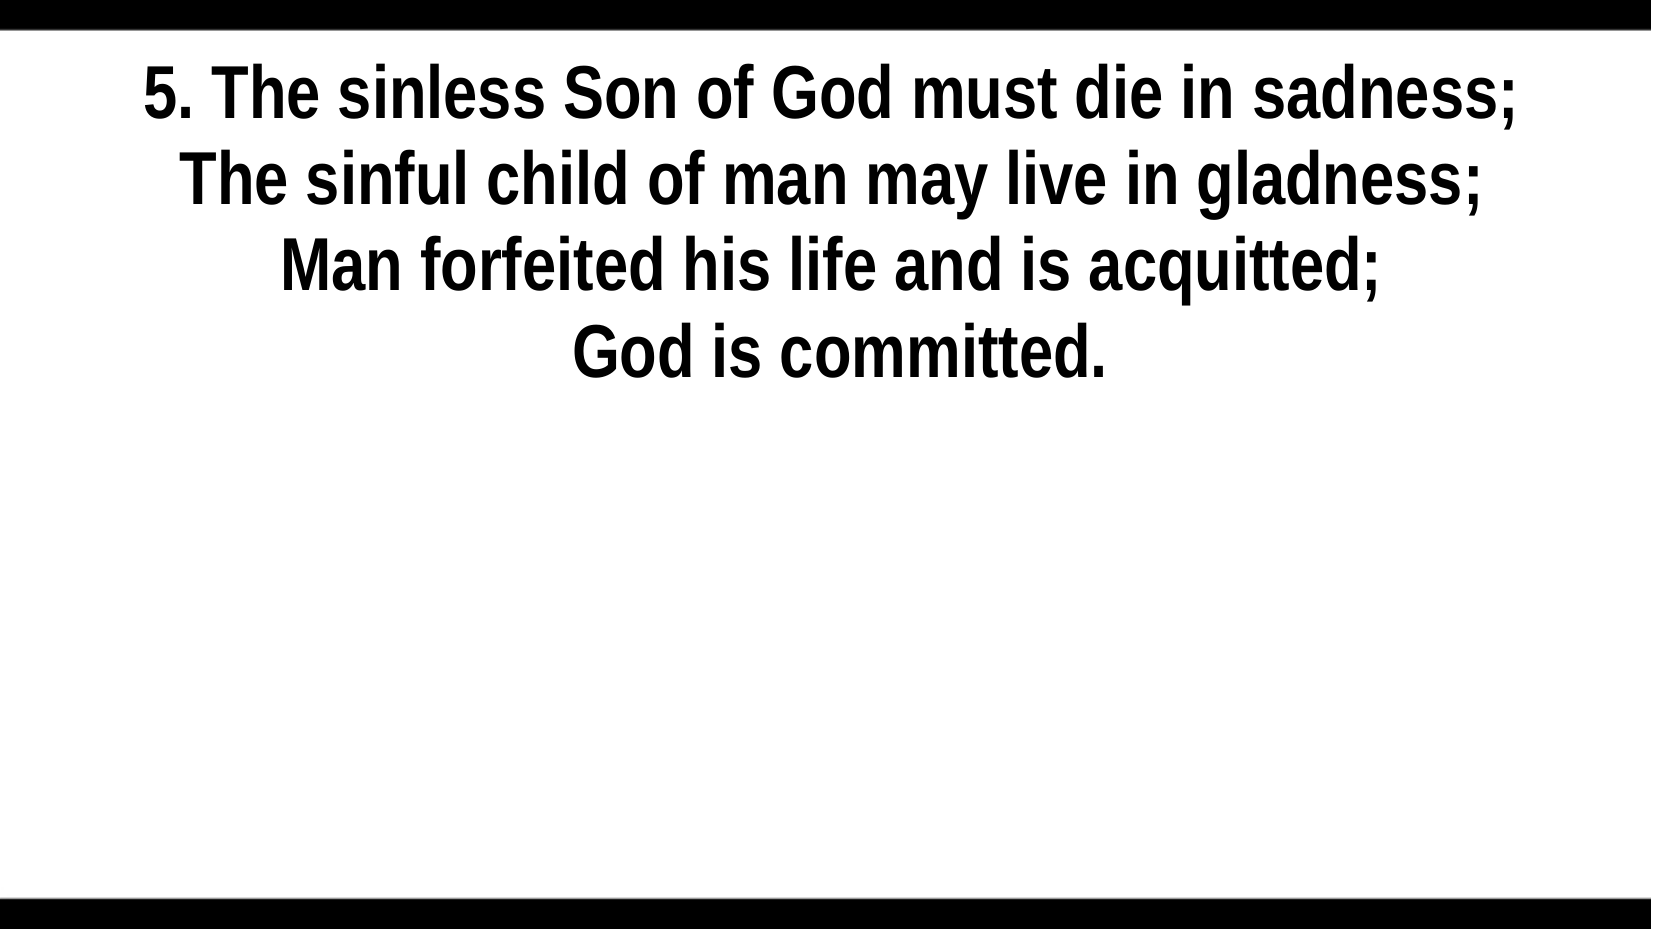

5. The sinless Son of God must die in sadness;
The sinful child of man may live in gladness;
Man forfeited his life and is acquitted;
God is committed.